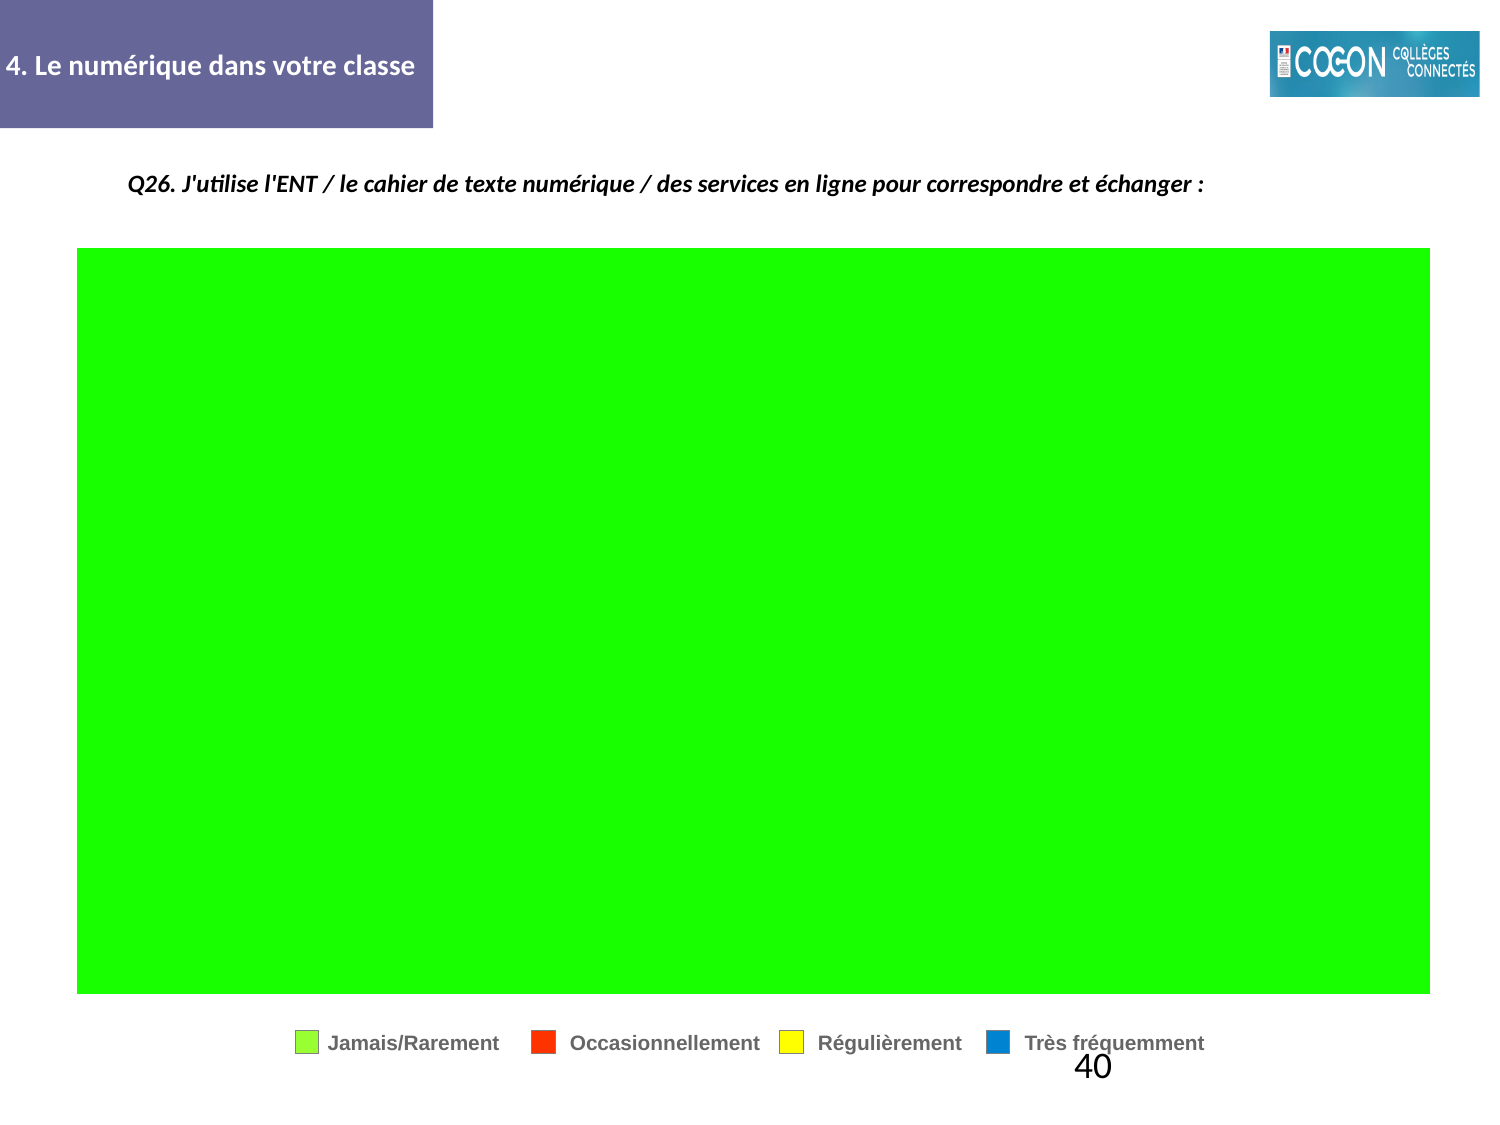

4. Le numérique dans votre classe
Q26. J'utilise l'ENT / le cahier de texte numérique / des services en ligne pour correspondre et échanger :
Jamais/Rarement
Occasionnellement
Régulièrement
Très fréquemment